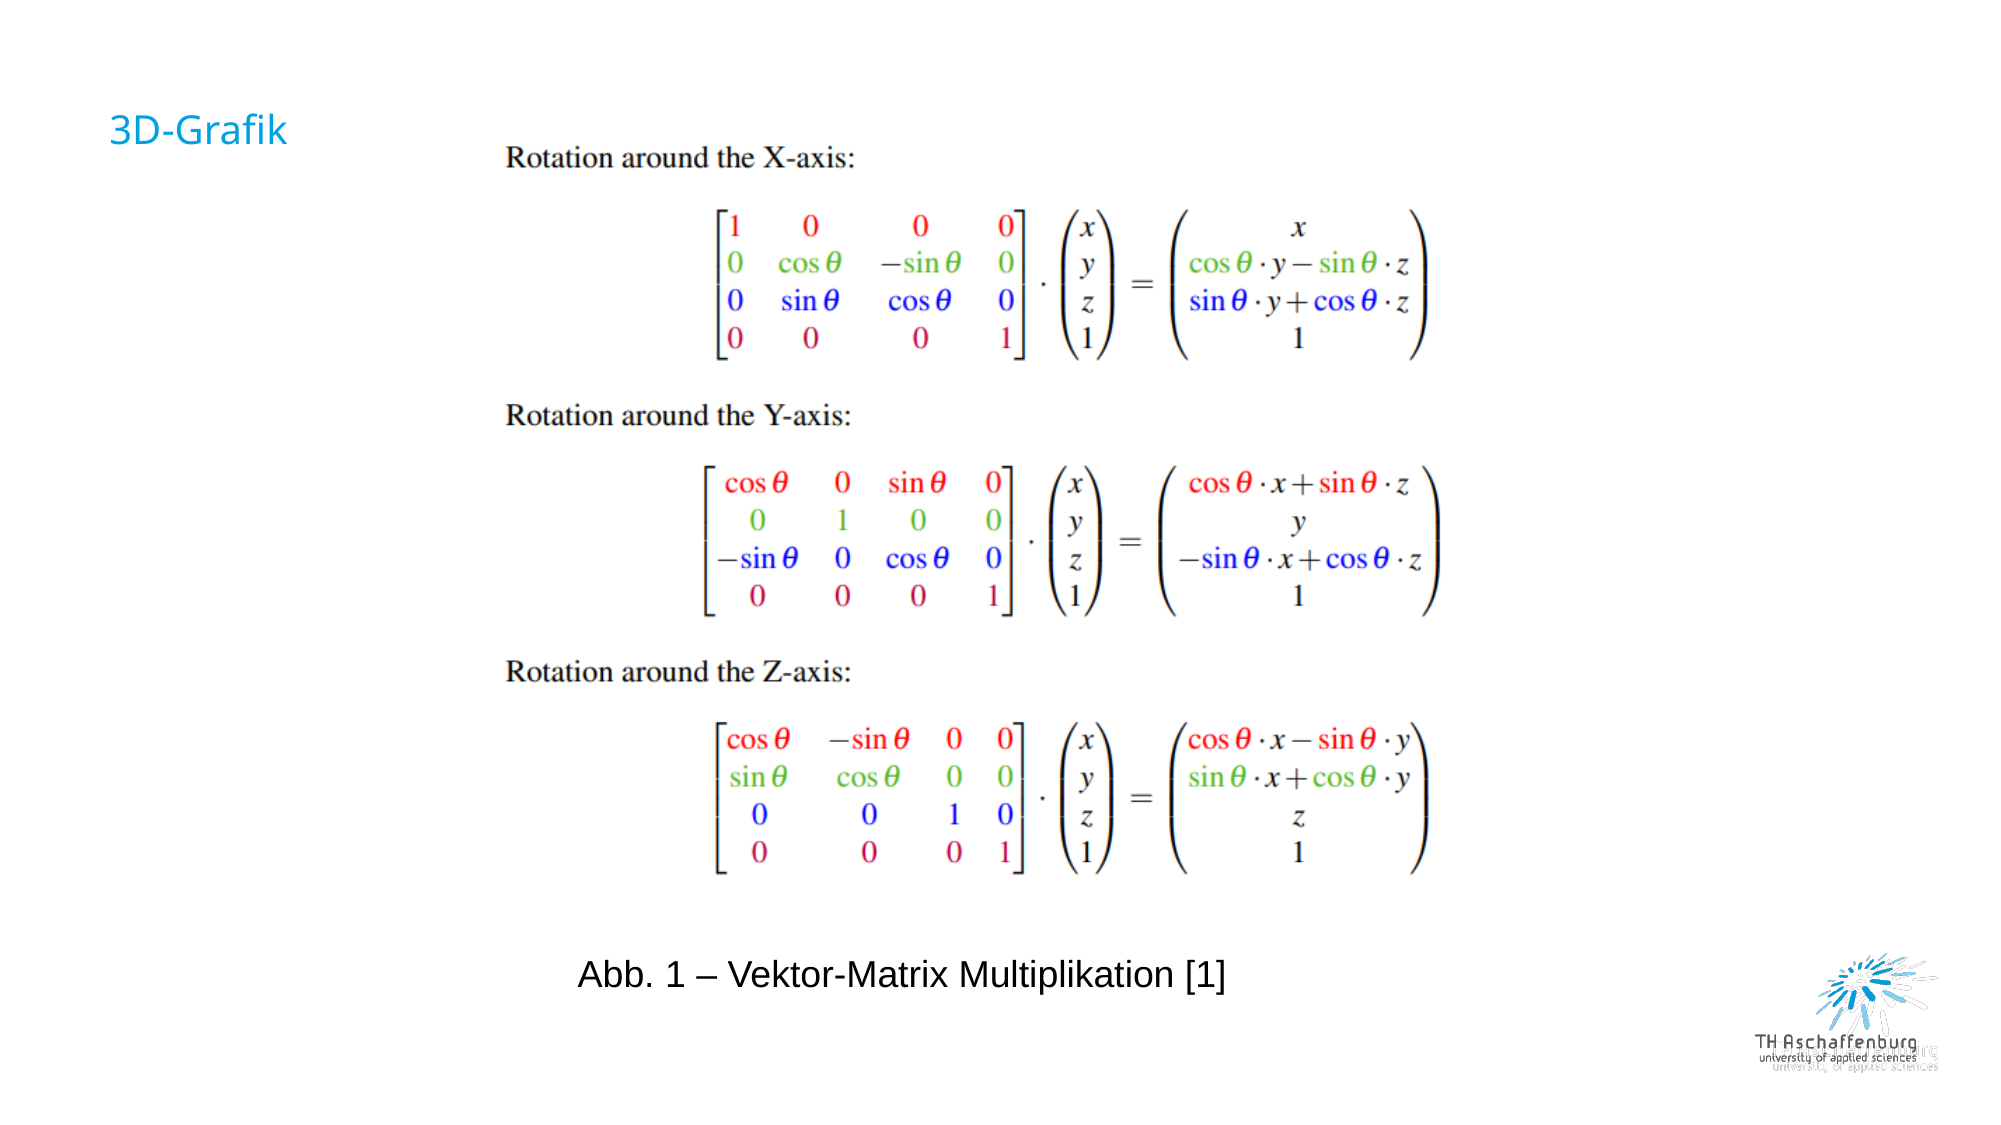

# 3D-Grafik
Abb. 1 – Vektor-Matrix Multiplikation [1]